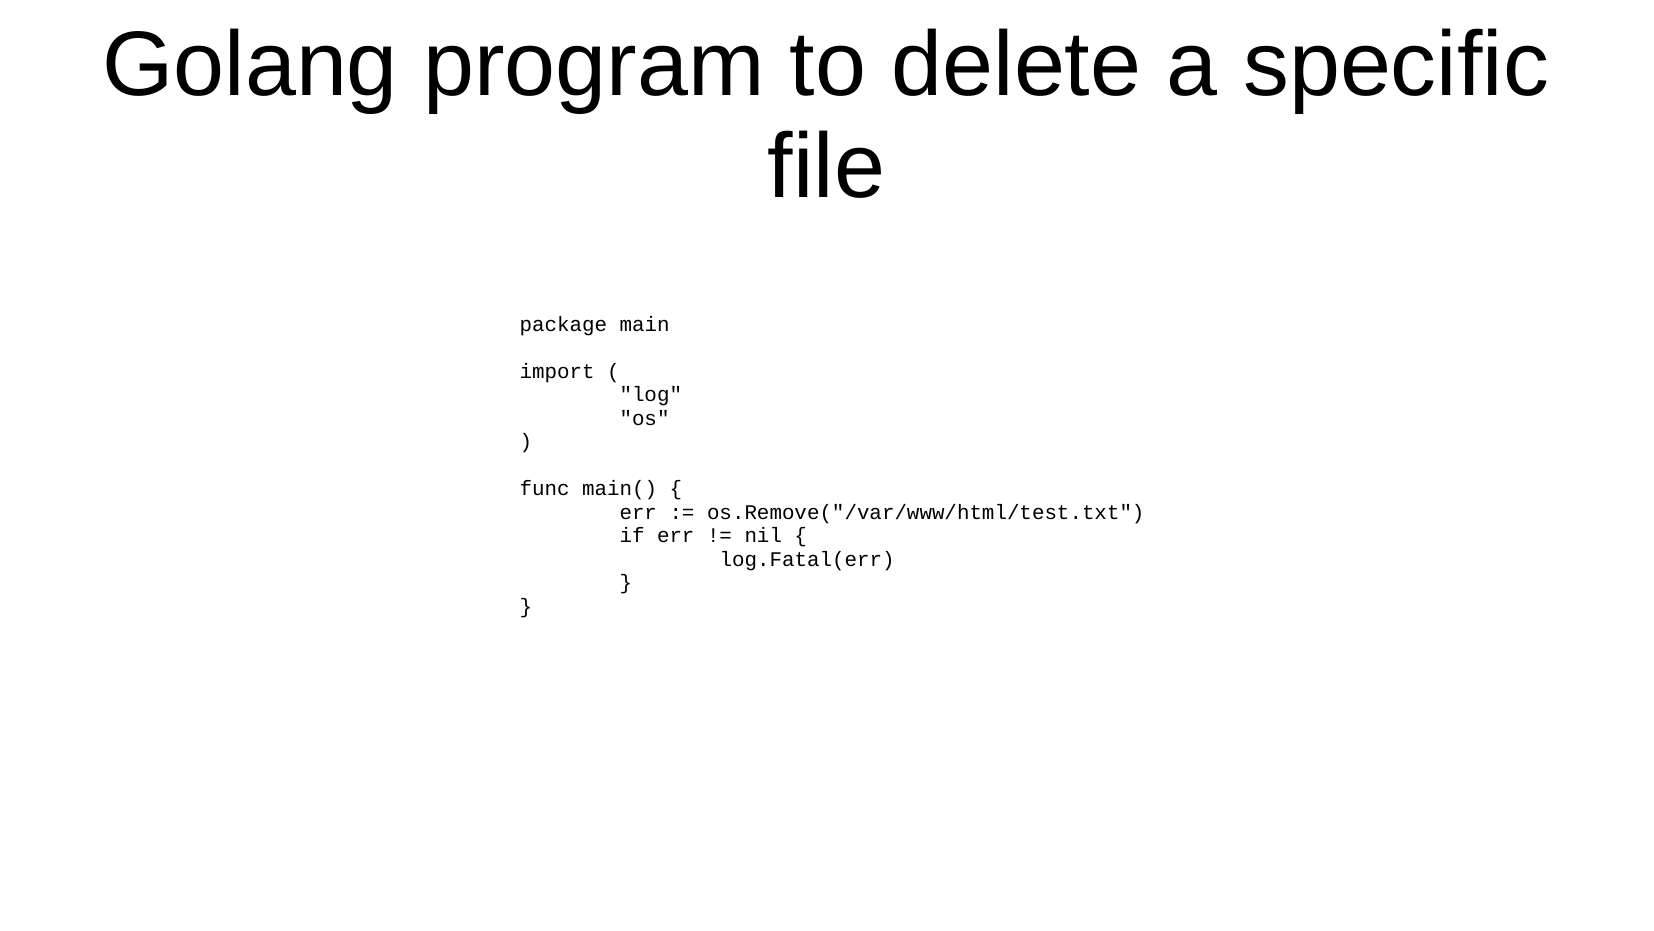

# Golang program to delete a specific file
package main
import (
 "log"
 "os"
)
func main() {
 err := os.Remove("/var/www/html/test.txt")
 if err != nil {
 log.Fatal(err)
 }
}